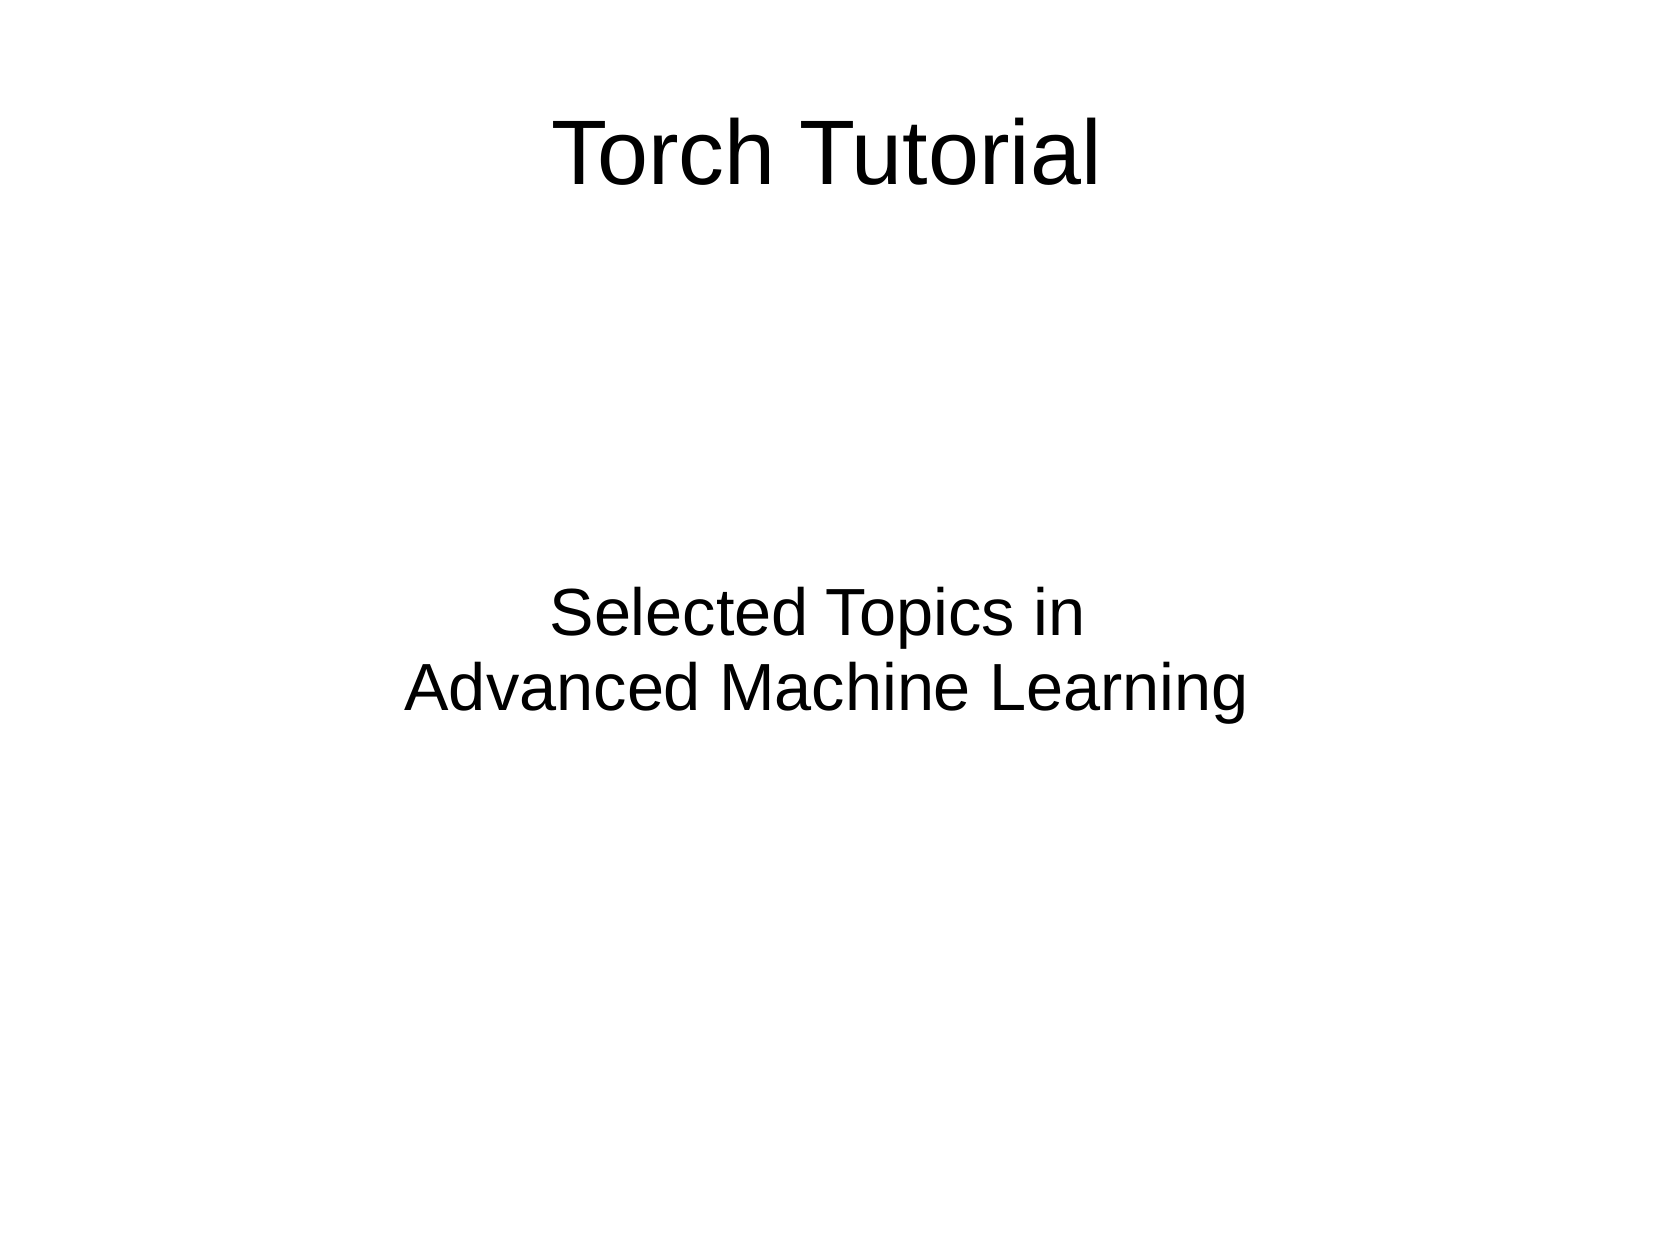

# Torch Tutorial
Selected Topics in
Advanced Machine Learning